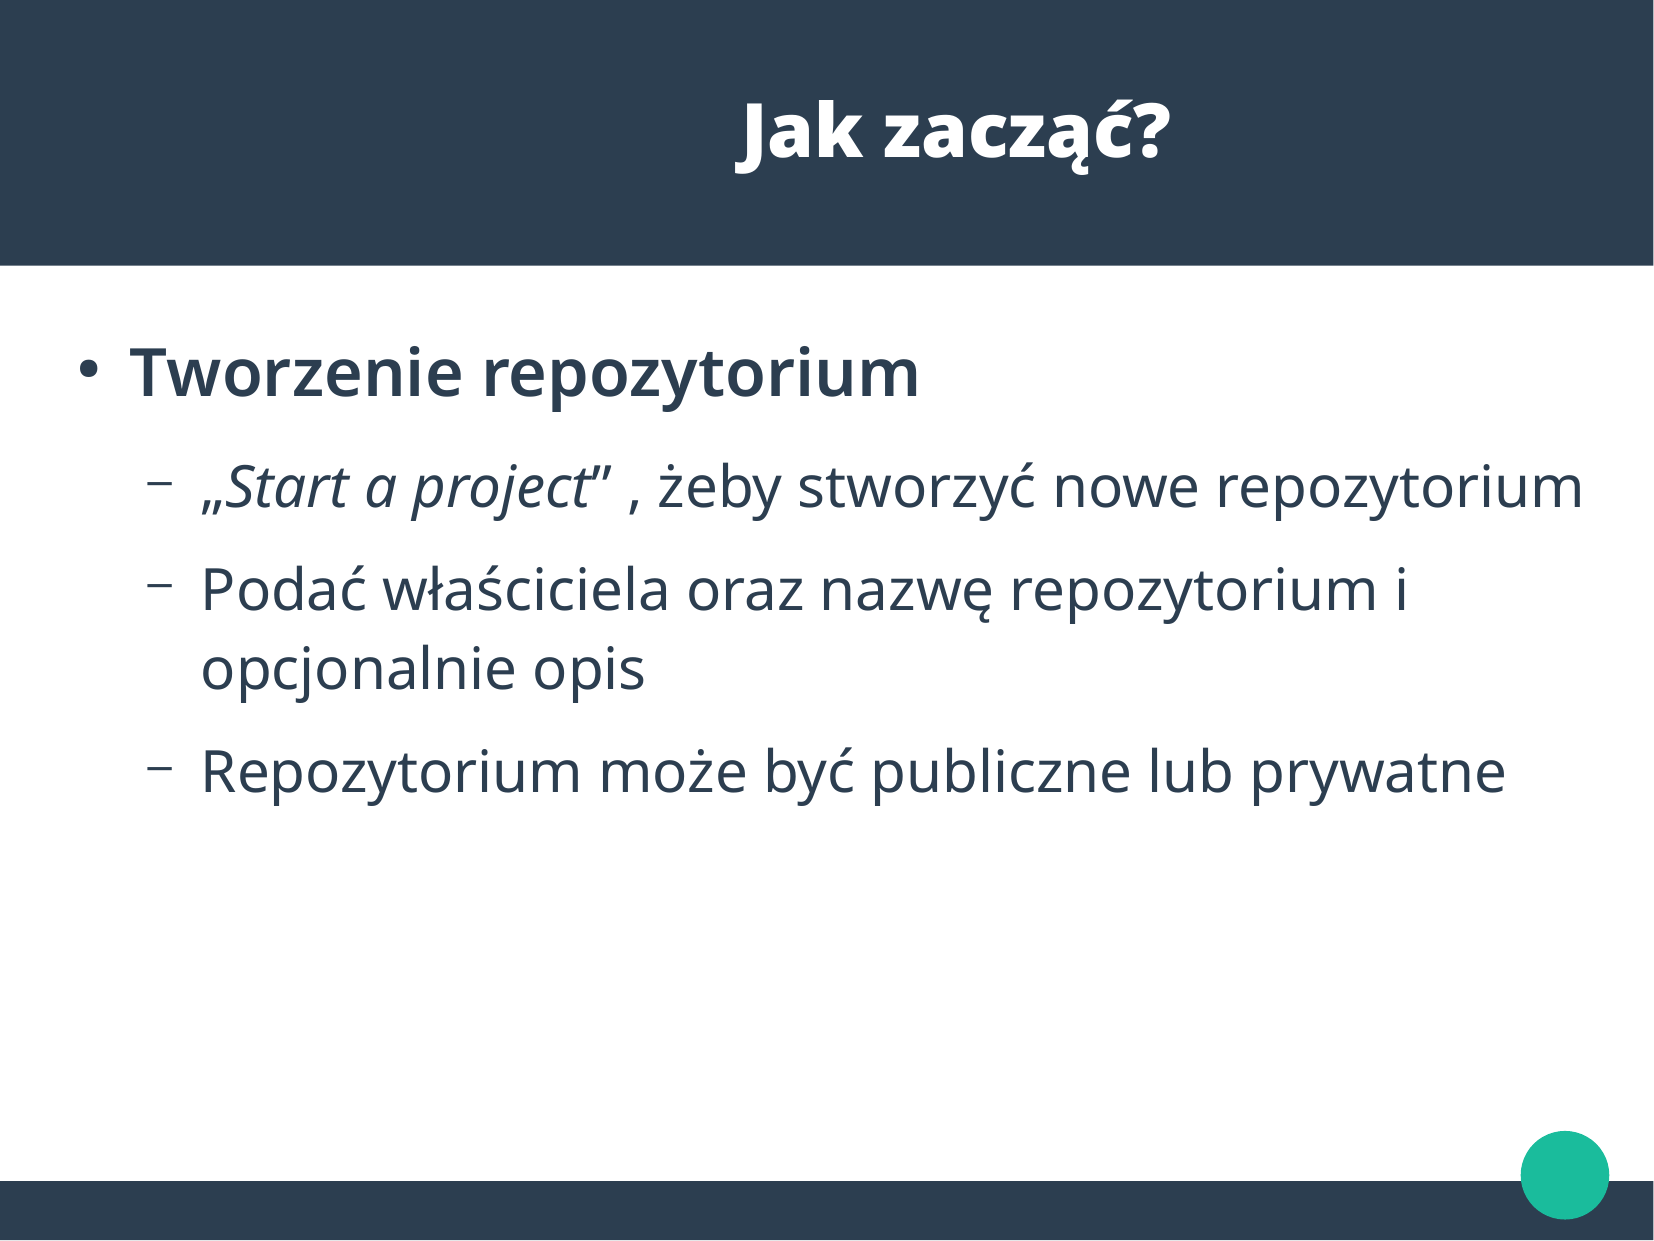

# Jak zacząć?
Tworzenie repozytorium
„Start a project” , żeby stworzyć nowe repozytorium
Podać właściciela oraz nazwę repozytorium i opcjonalnie opis
Repozytorium może być publiczne lub prywatne